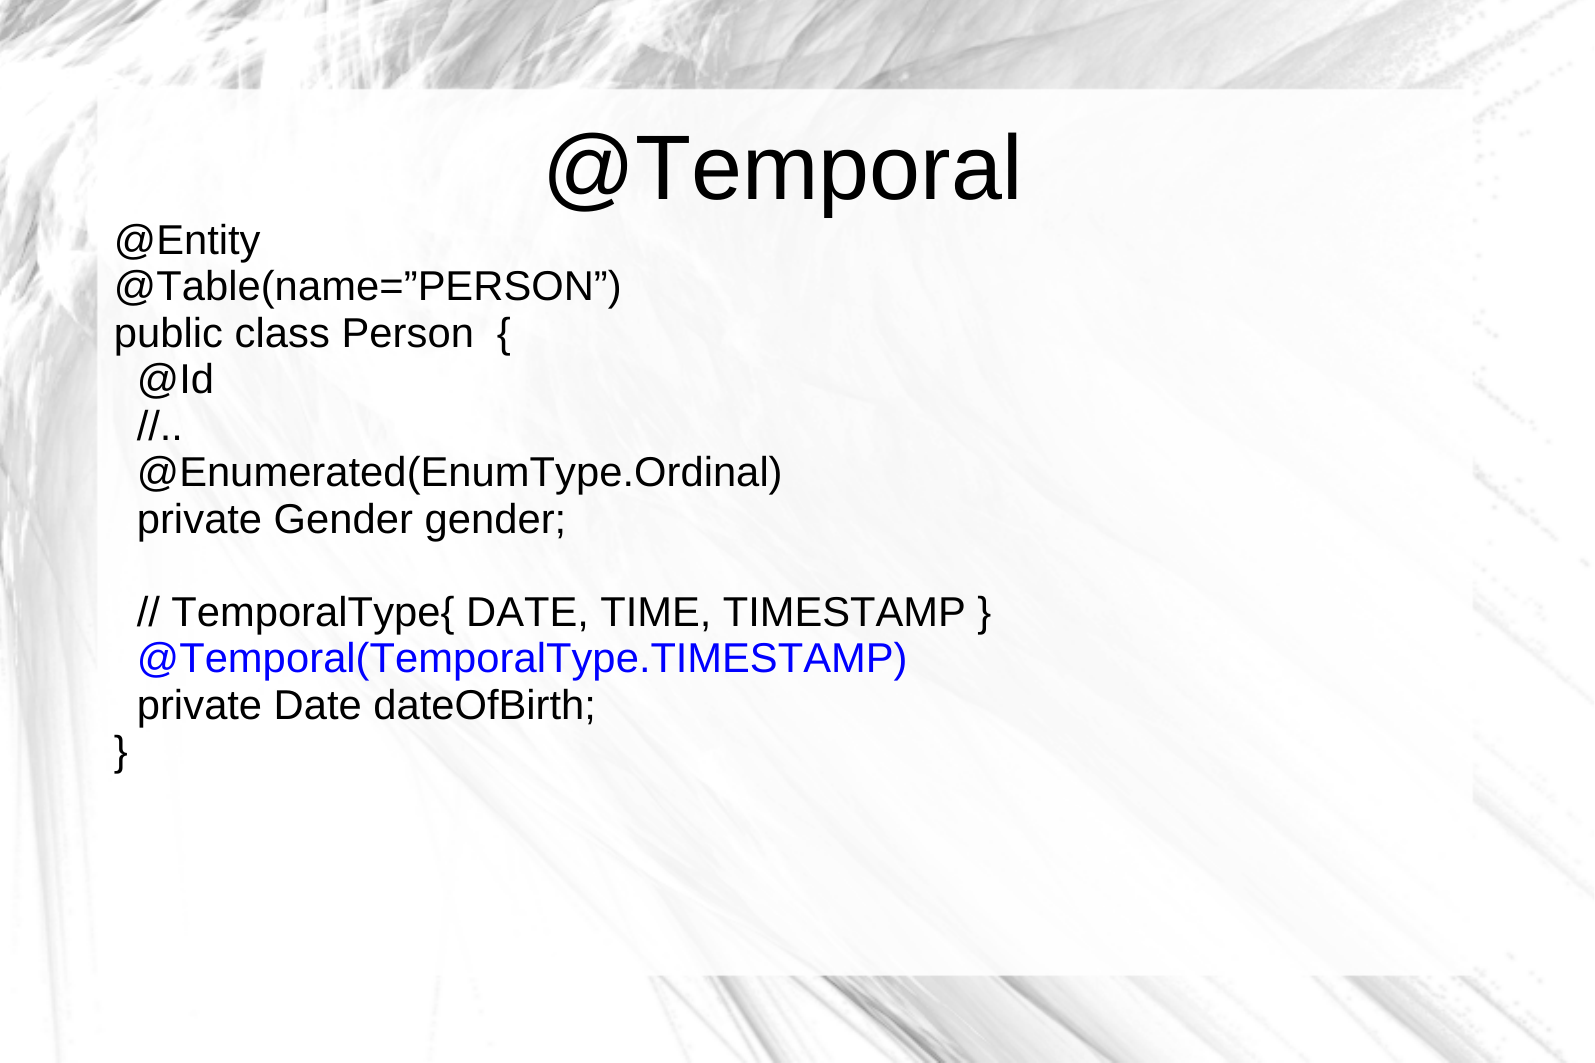

# @Temporal
@Entity
@Table(name=”PERSON”)
public class Person {
 @Id
 //..
 @Enumerated(EnumType.Ordinal)
 private Gender gender;
 // TemporalType{ DATE, TIME, TIMESTAMP }
 @Temporal(TemporalType.TIMESTAMP)
 private Date dateOfBirth;
}